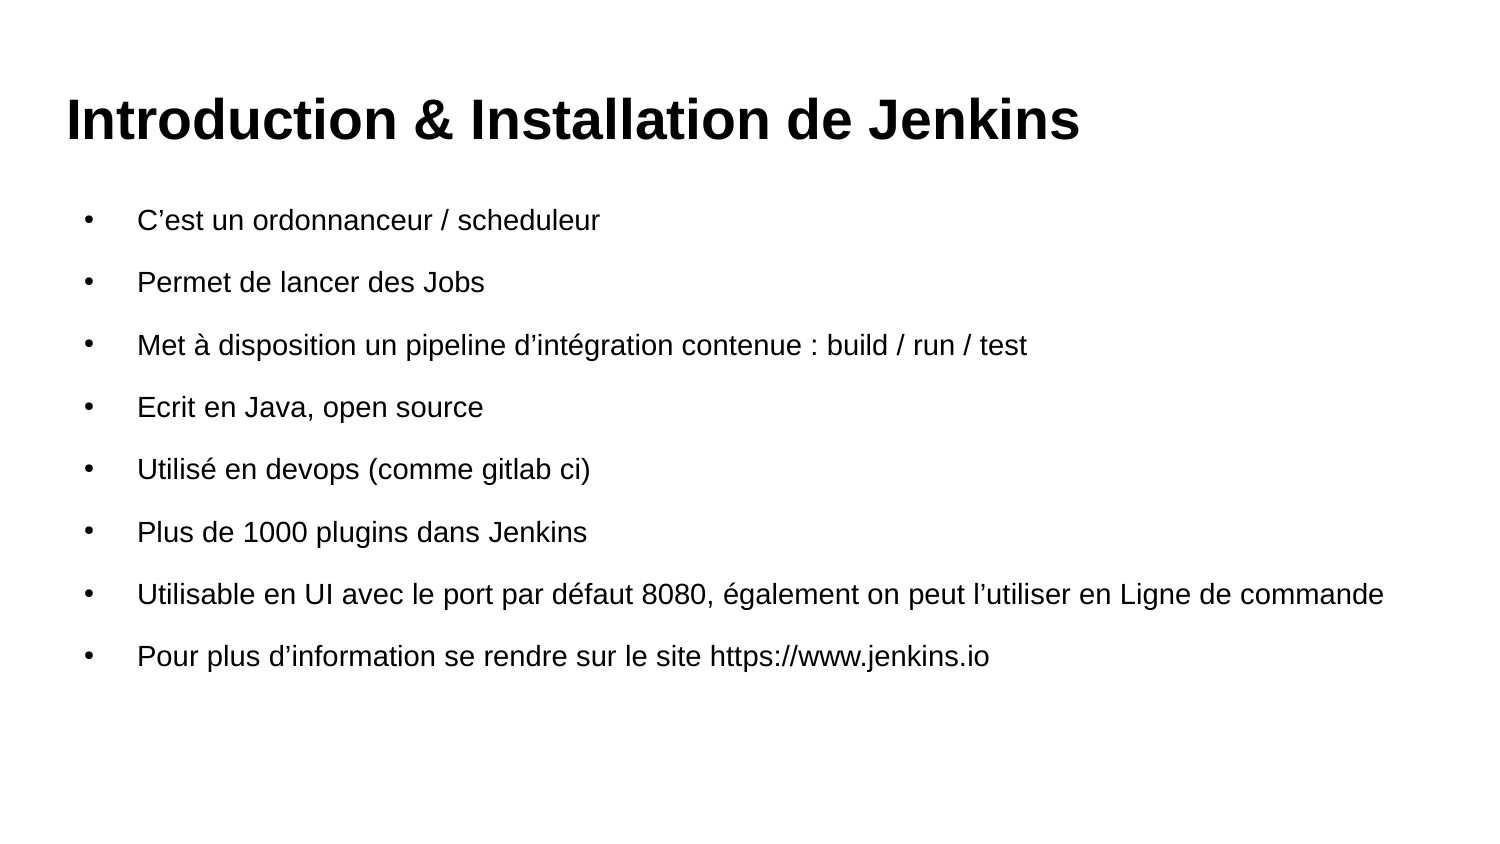

# Introduction & Installation de Jenkins
C’est un ordonnanceur / scheduleur
Permet de lancer des Jobs
Met à disposition un pipeline d’intégration contenue : build / run / test
Ecrit en Java, open source
Utilisé en devops (comme gitlab ci)
Plus de 1000 plugins dans Jenkins
Utilisable en UI avec le port par défaut 8080, également on peut l’utiliser en Ligne de commande
Pour plus d’information se rendre sur le site https://www.jenkins.io